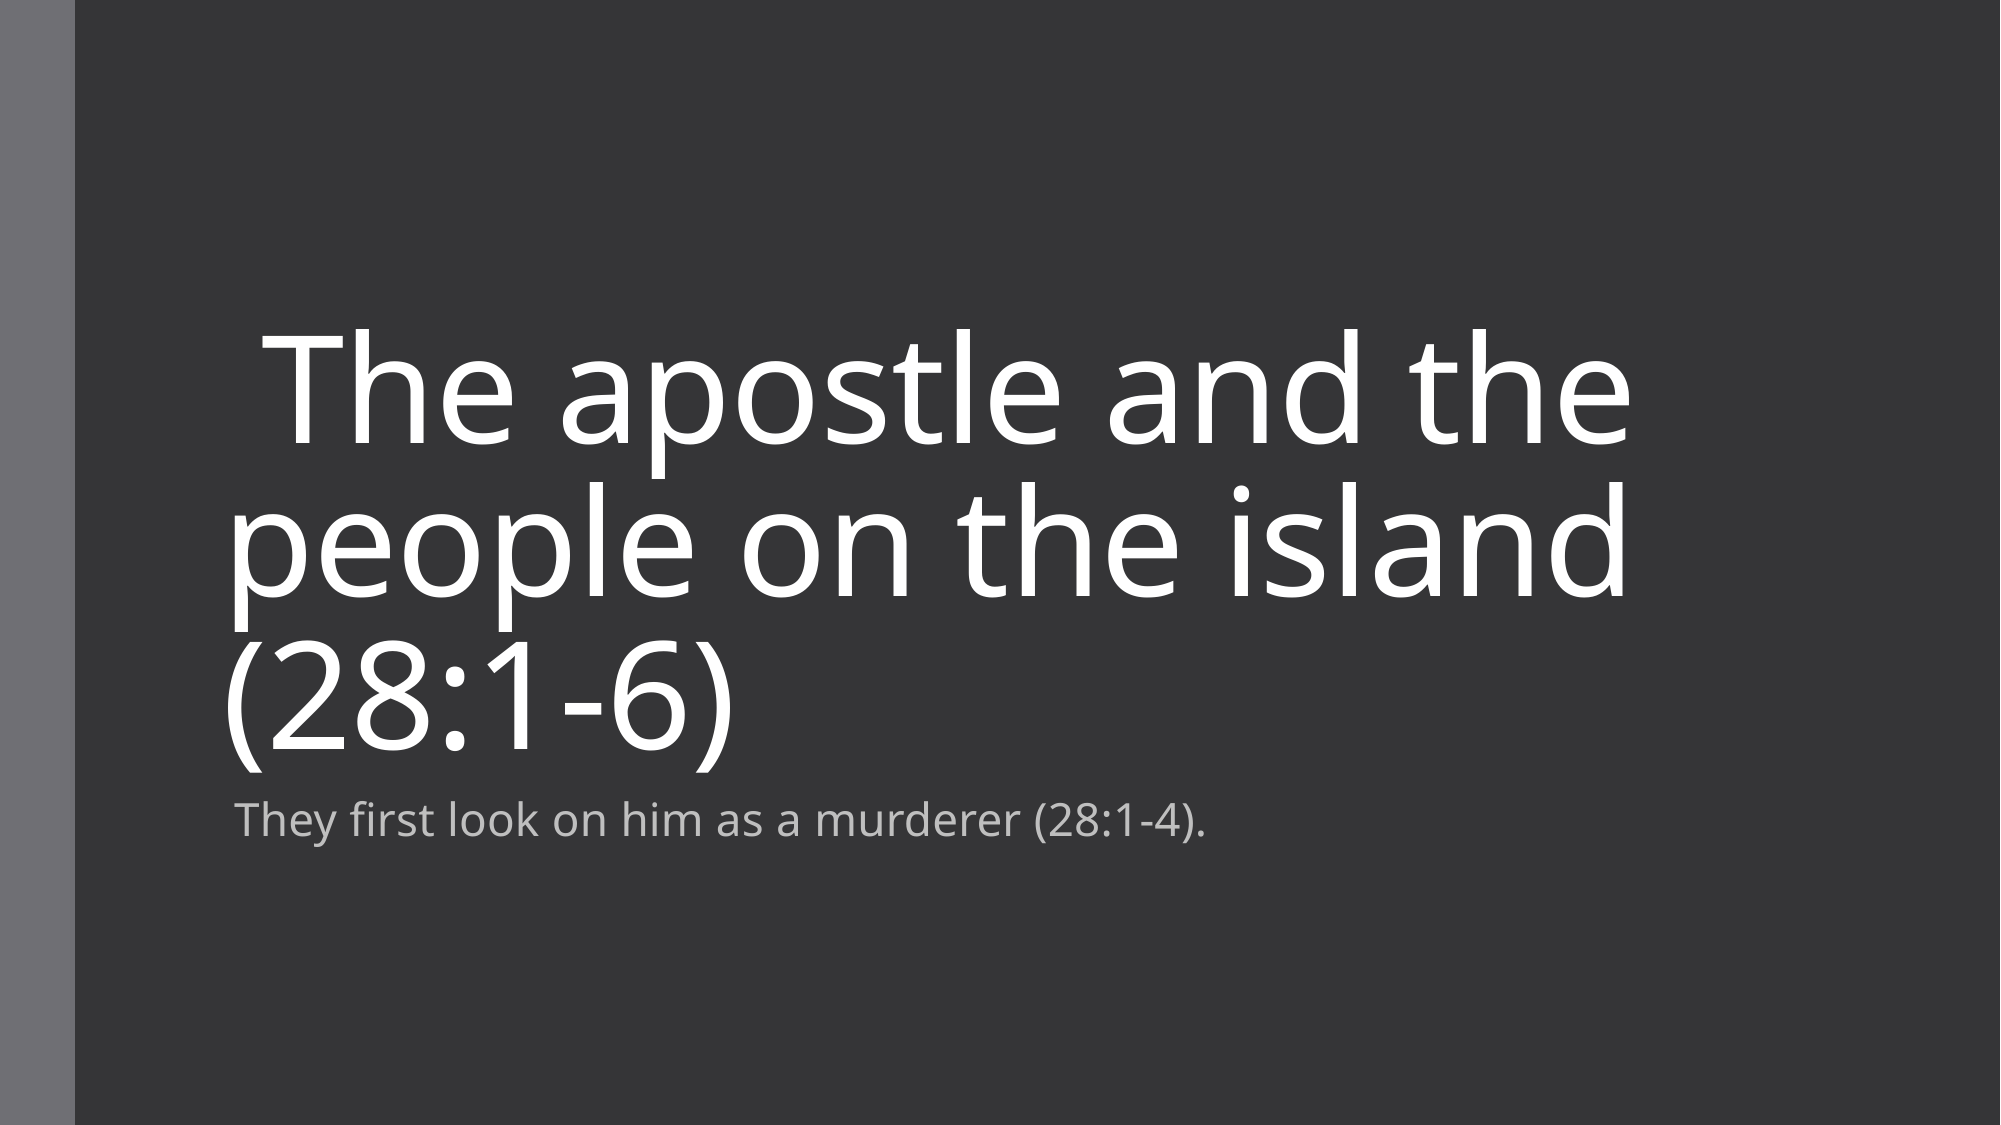

# The apostle and the people on the island (28:1-6)
 They first look on him as a murderer (28:1-4).